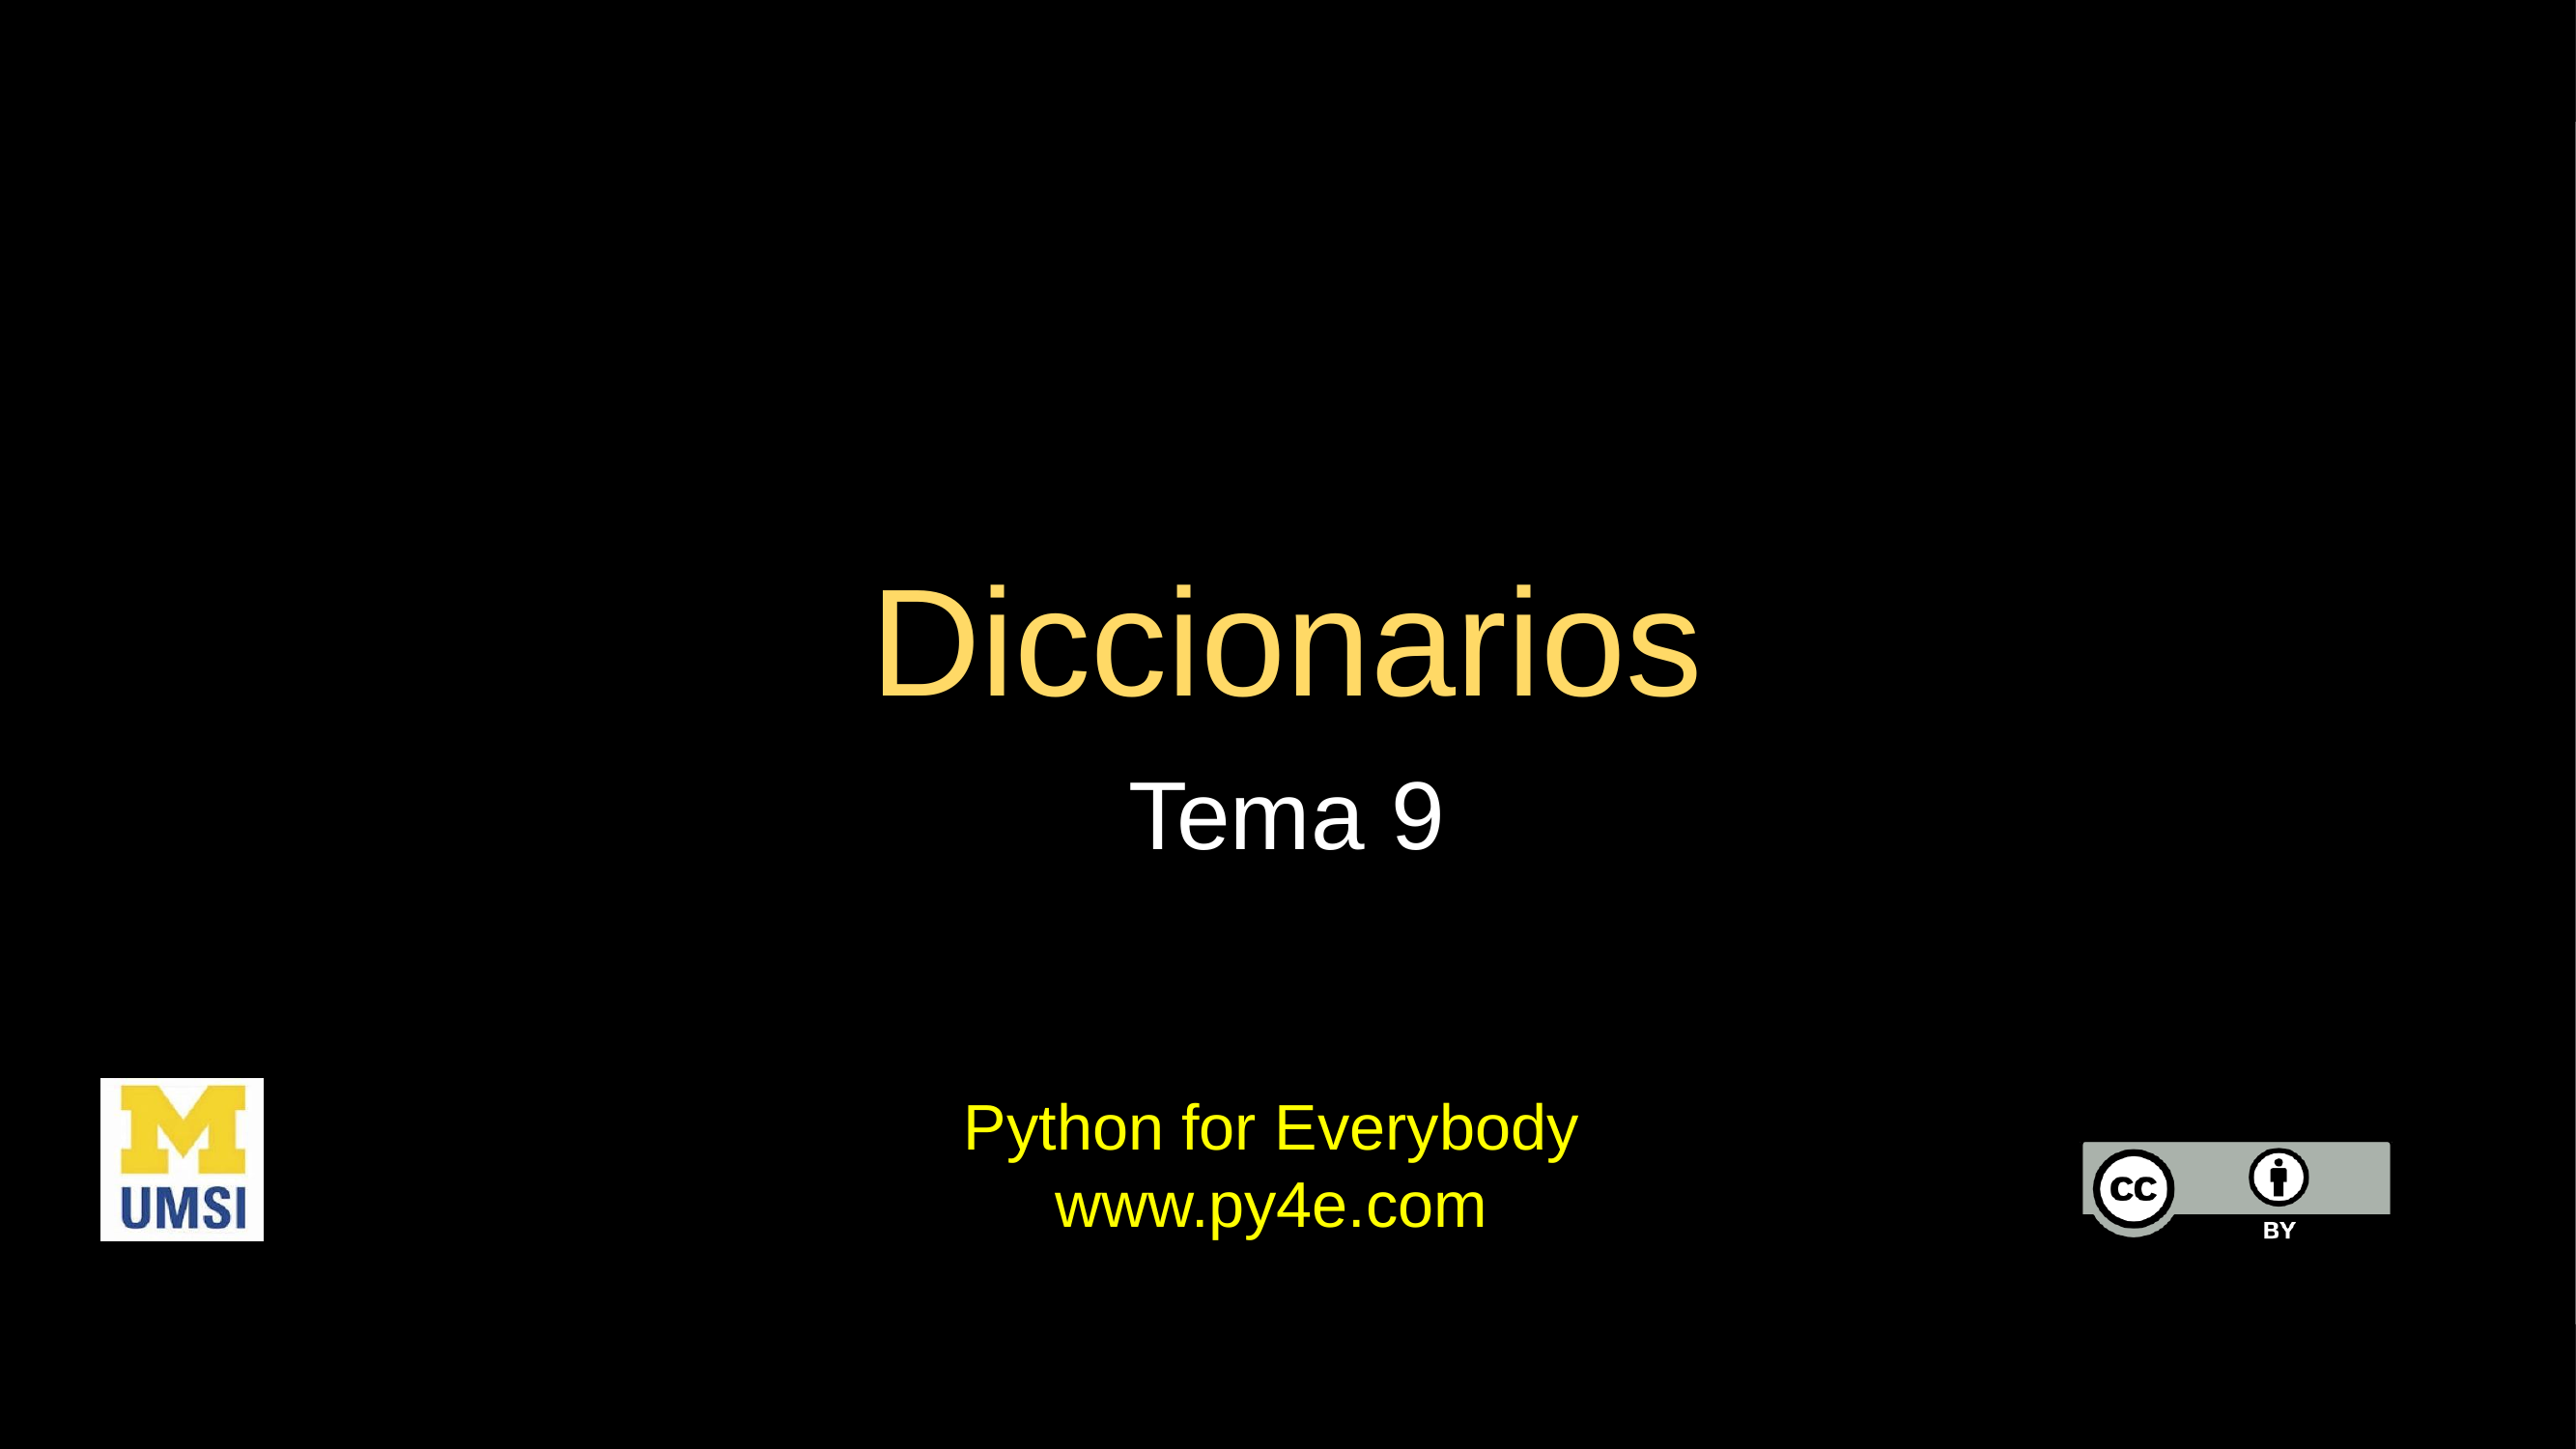

# Diccionarios
Tema 9
Python for Everybody
www.py4e.com